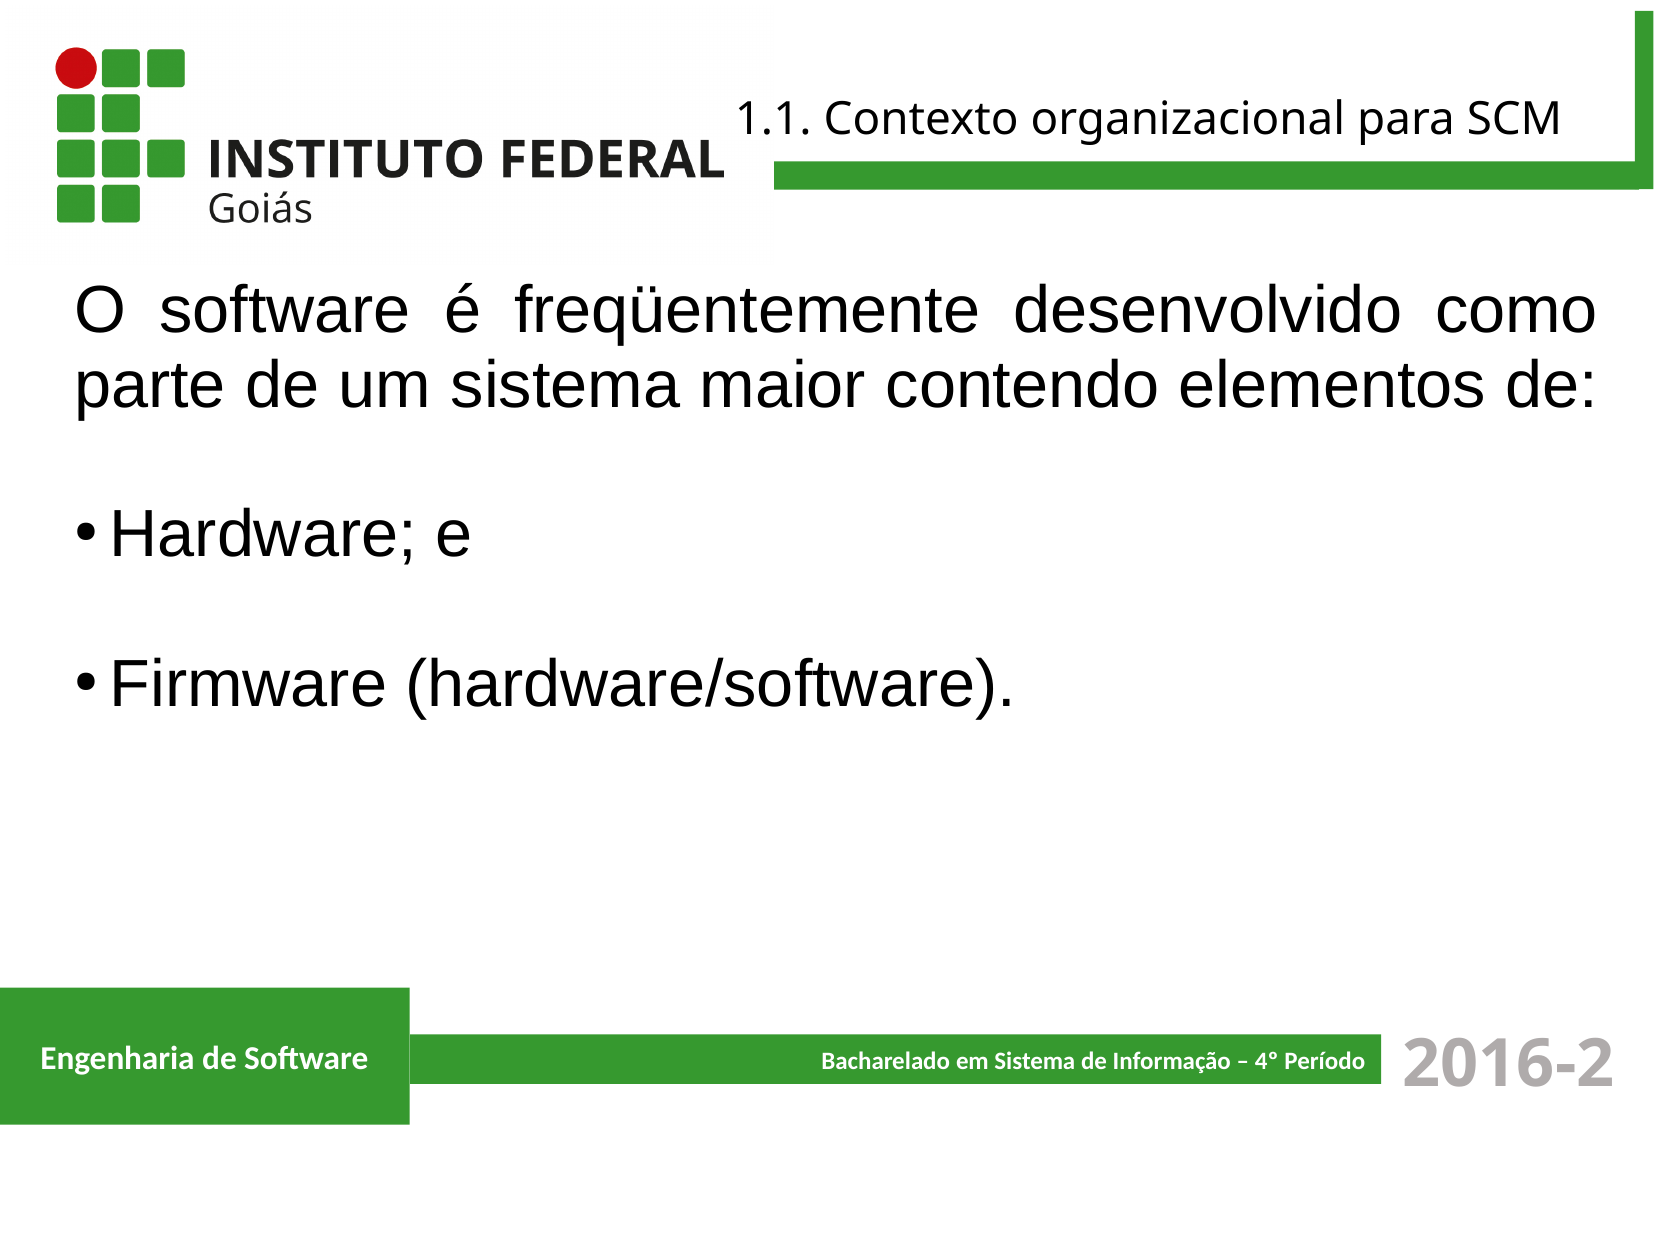

1.1. Contexto organizacional para SCM
O software é freqüentemente desenvolvido como parte de um sistema maior contendo elementos de:
Hardware; e
Firmware (hardware/software).
Engenharia de Software
2016-2
Bacharelado em Sistema de Informação – 4º Período